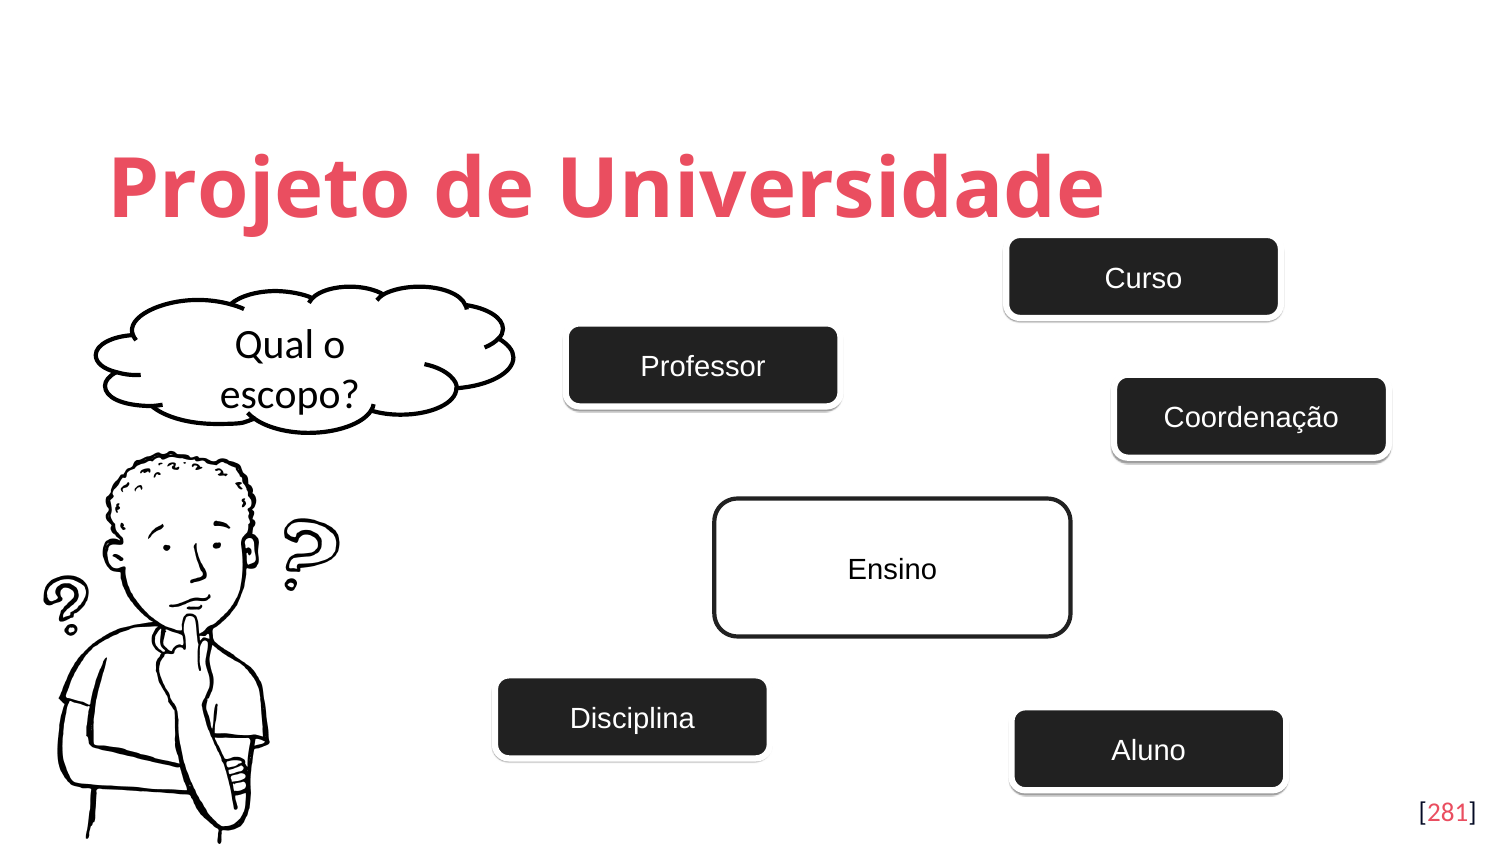

Projeto de Universidade
Curso
Qual o escopo?
Professor
Coordenação
Ensino
Disciplina
Aluno